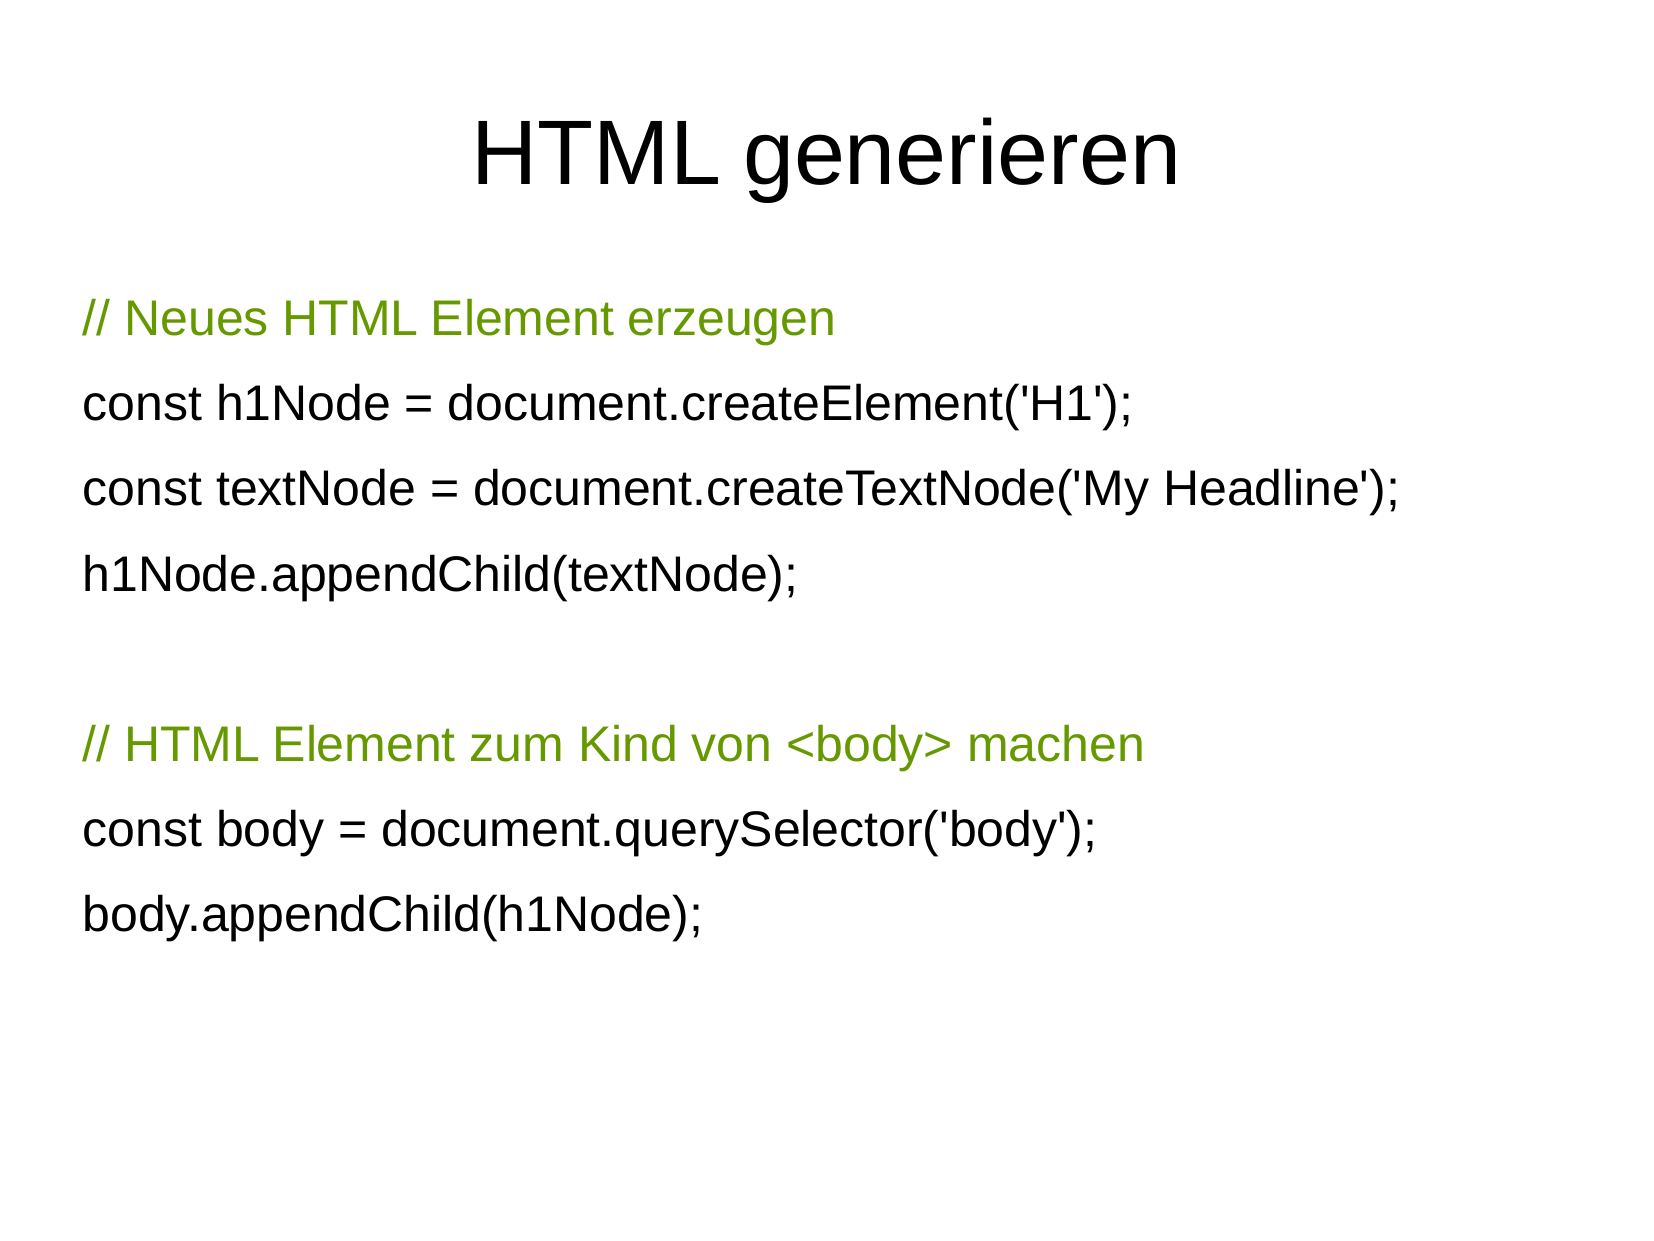

# HTML generieren
// Neues HTML Element erzeugen
const h1Node = document.createElement('H1');
const textNode = document.createTextNode('My Headline');
h1Node.appendChild(textNode);
// HTML Element zum Kind von <body> machen
const body = document.querySelector('body');
body.appendChild(h1Node);